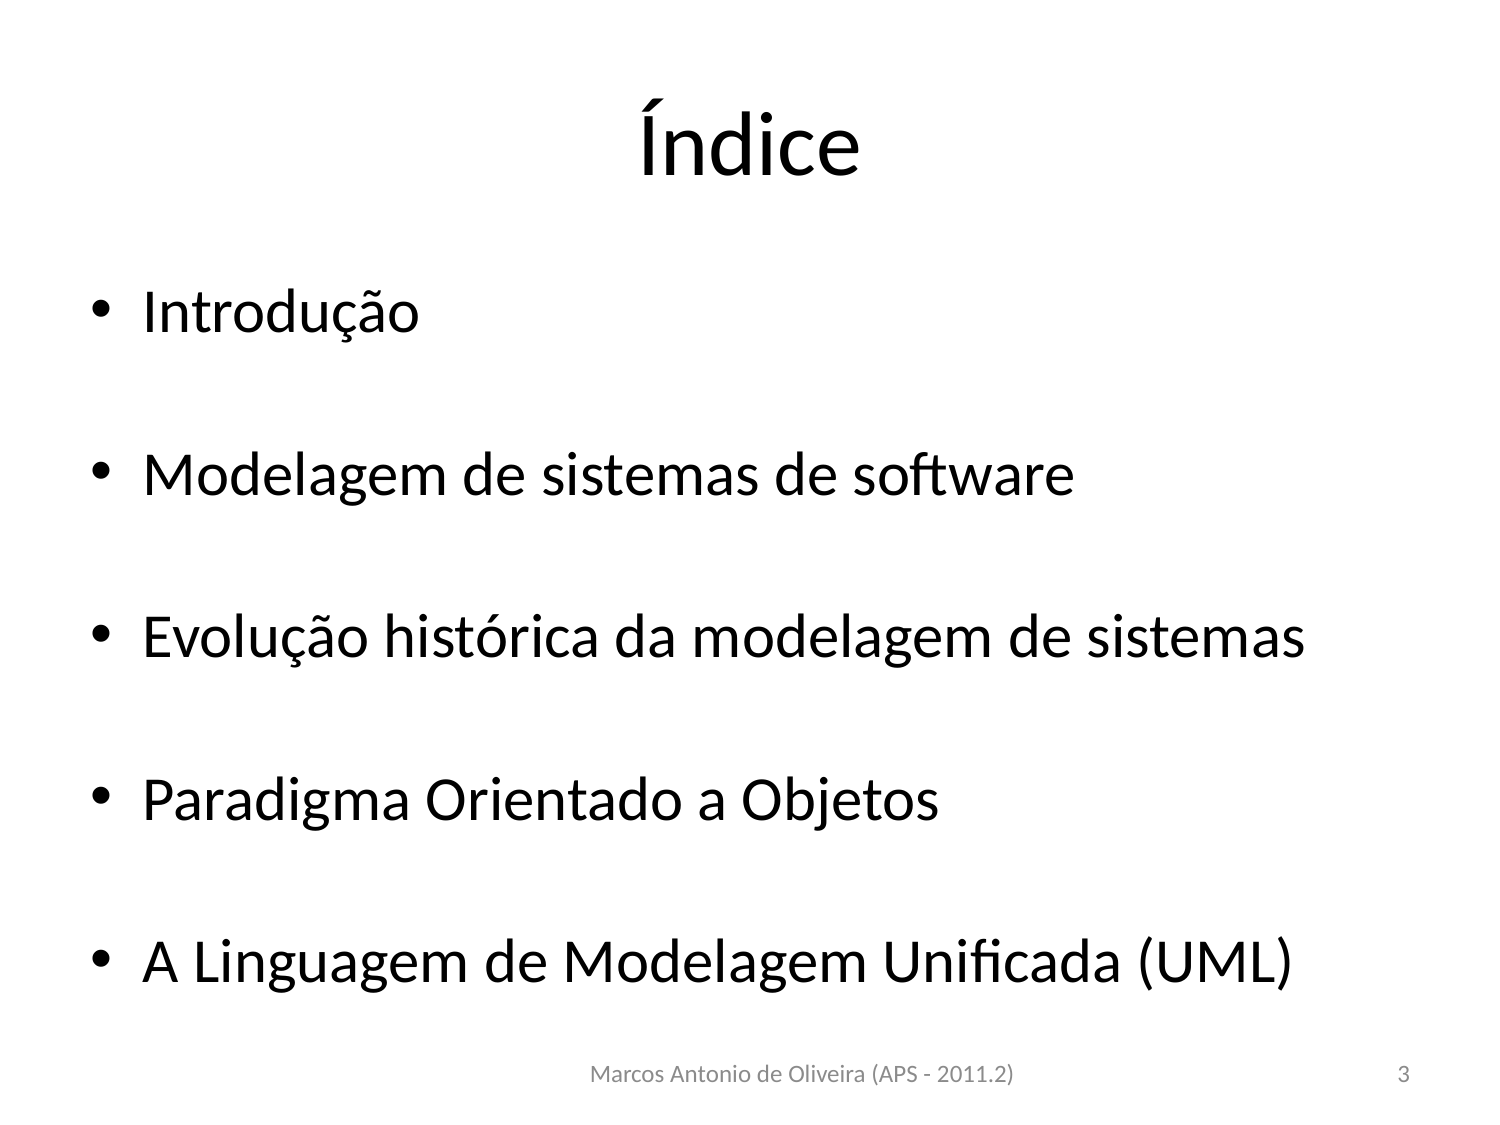

# Índice
Introdução
Modelagem de sistemas de software
Evolução histórica da modelagem de sistemas
Paradigma Orientado a Objetos
A Linguagem de Modelagem Unificada (UML)
Marcos Antonio de Oliveira (APS - 2011.2)